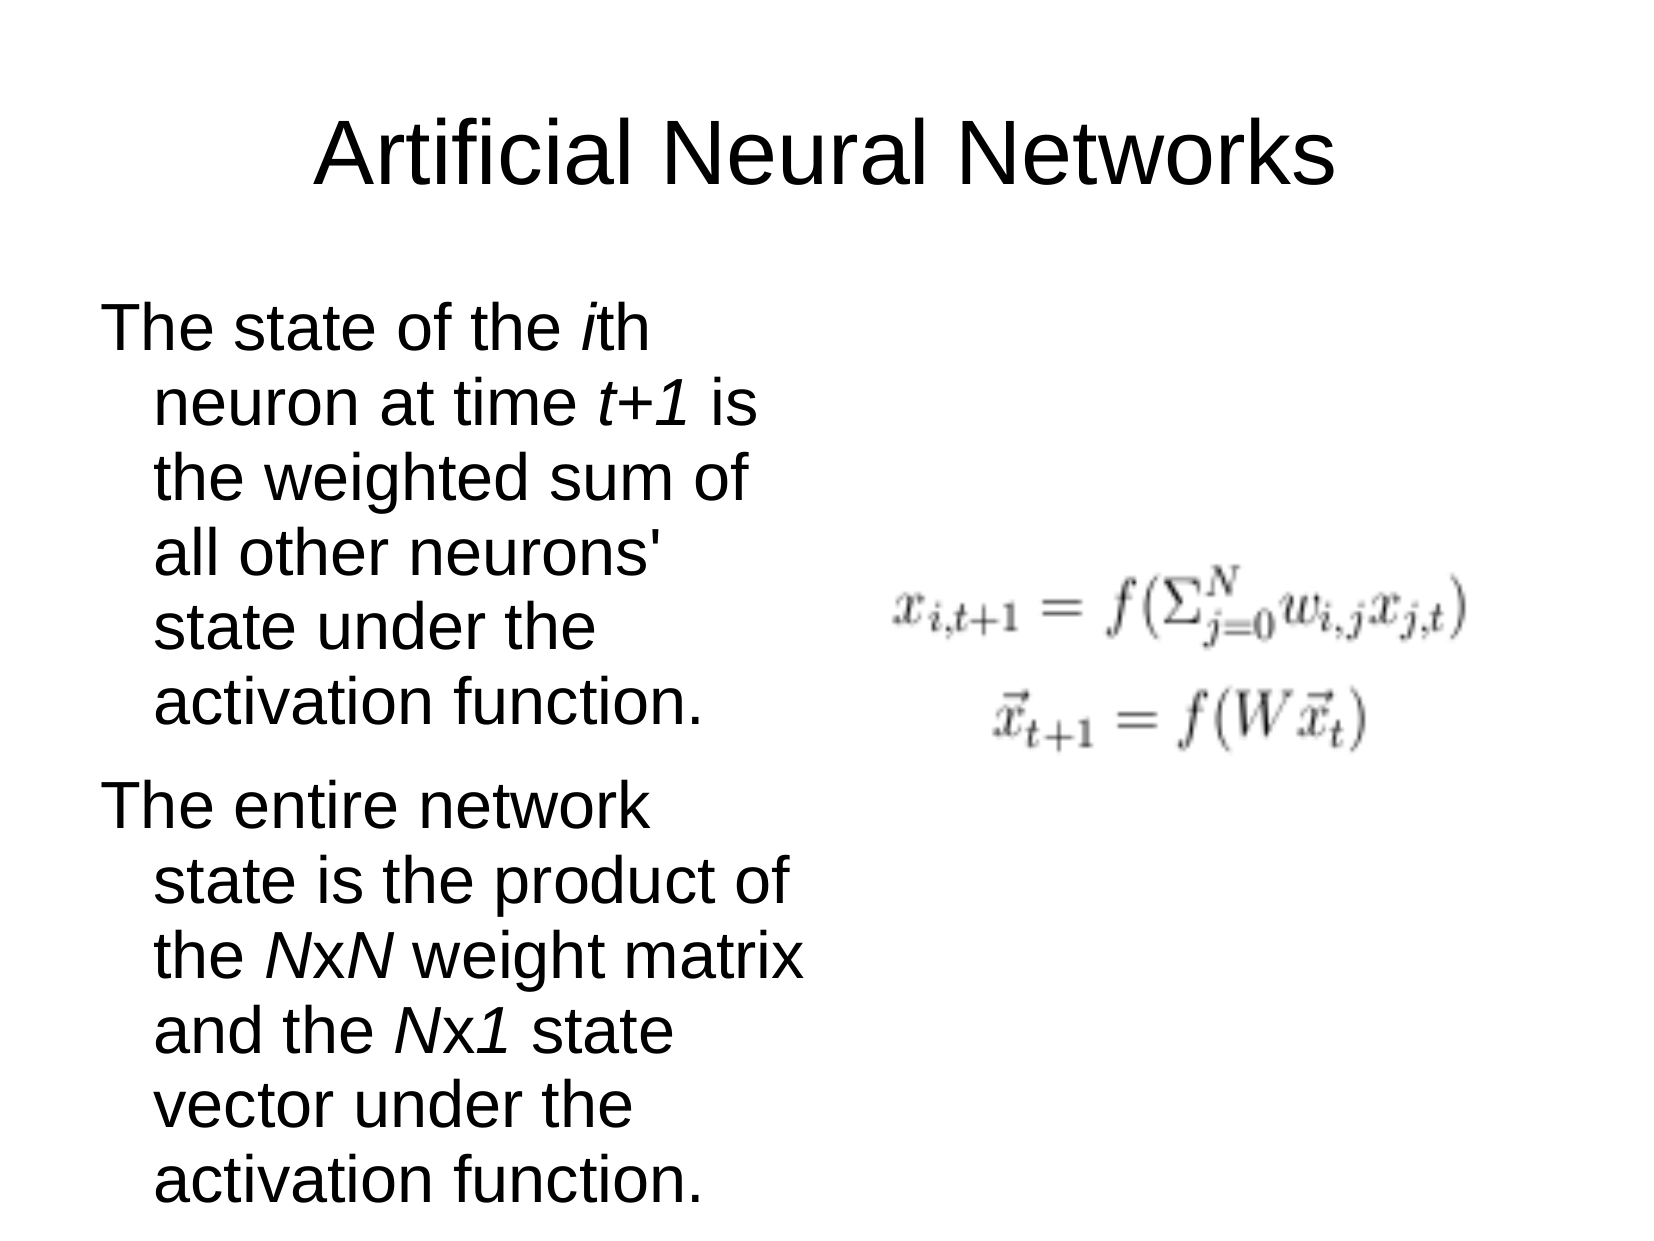

# Artificial Neural Networks
The state of the ith neuron at time t+1 is the weighted sum of all other neurons' state under the activation function.
The entire network state is the product of the NxN weight matrix and the Nx1 state vector under the activation function.